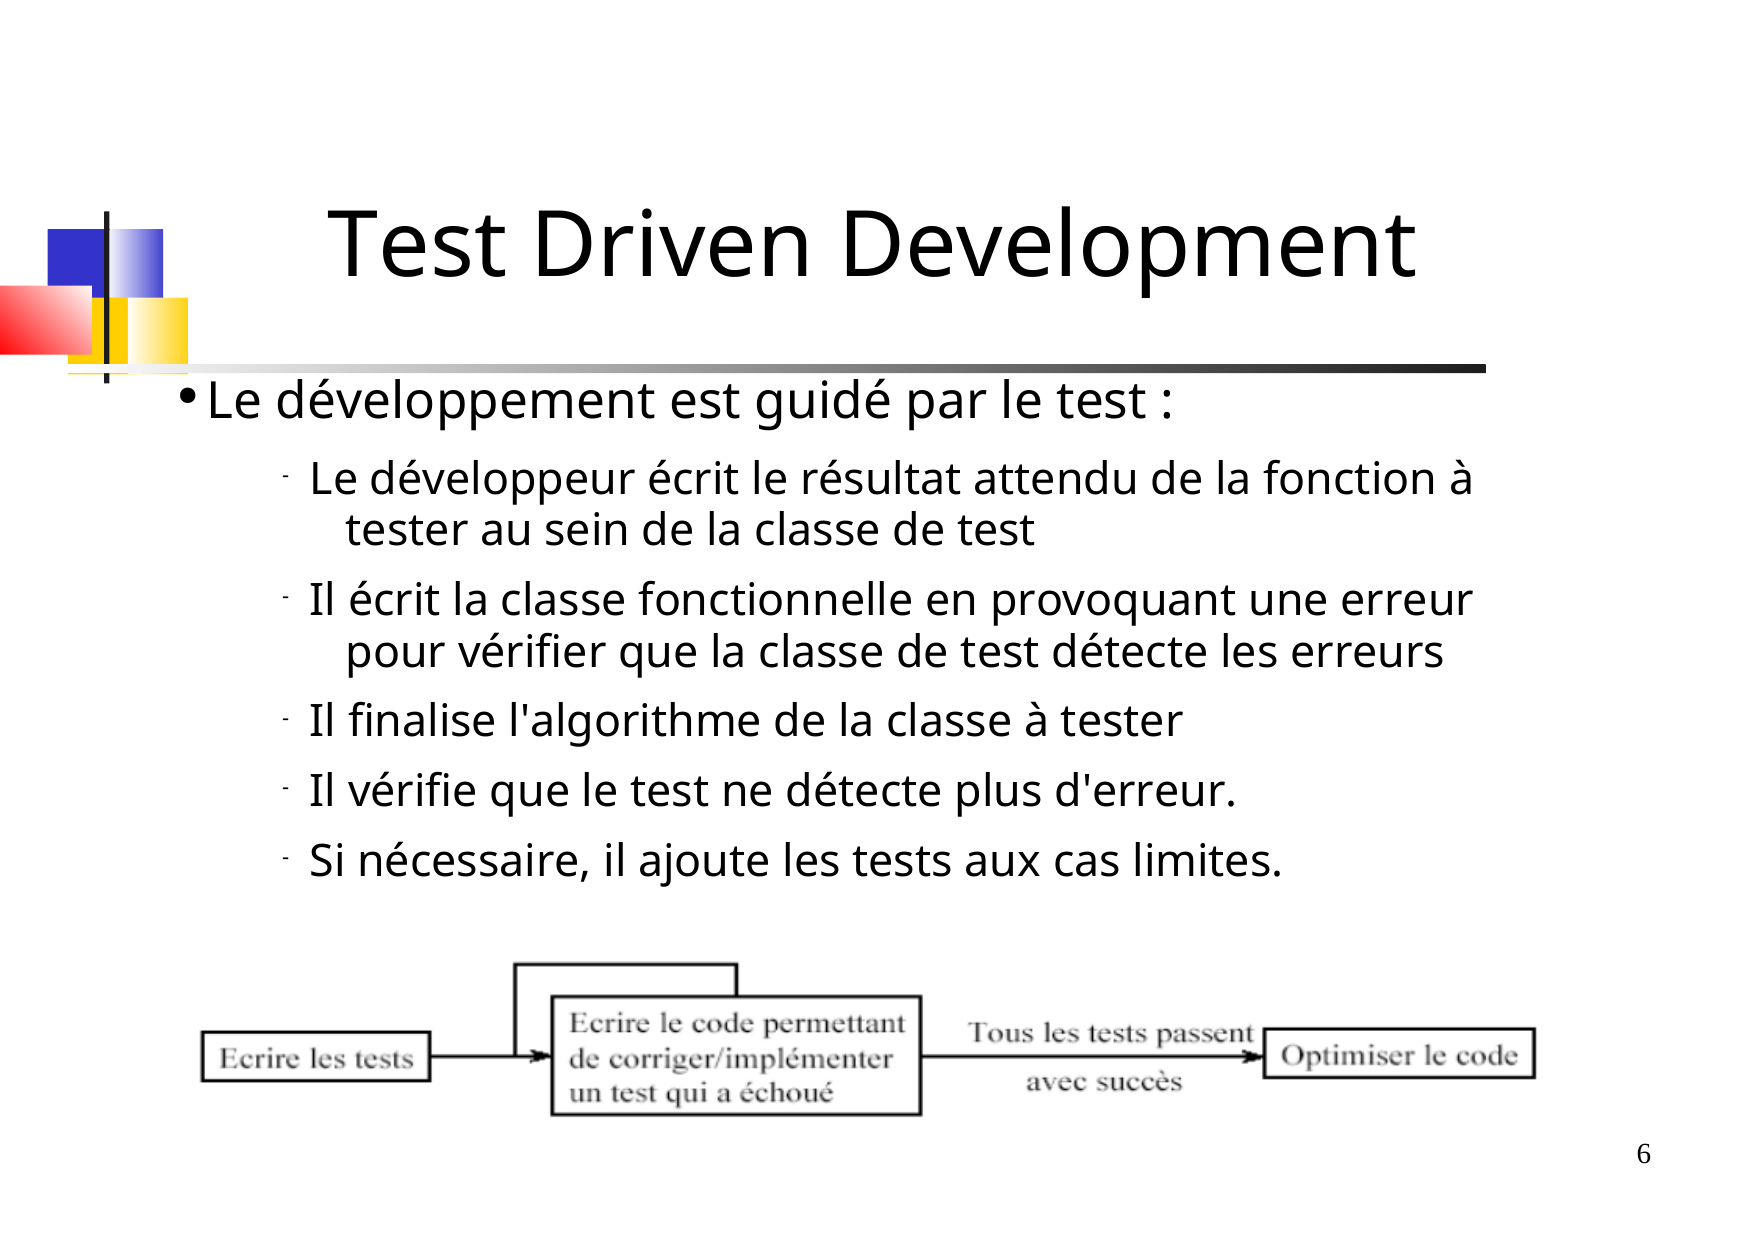

# Test Driven Development
Le développement est guidé par le test :
Le développeur écrit le résultat attendu de la fonction à tester au sein de la classe de test
Il écrit la classe fonctionnelle en provoquant une erreur pour vérifier que la classe de test détecte les erreurs
Il finalise l'algorithme de la classe à tester
Il vérifie que le test ne détecte plus d'erreur.
Si nécessaire, il ajoute les tests aux cas limites.